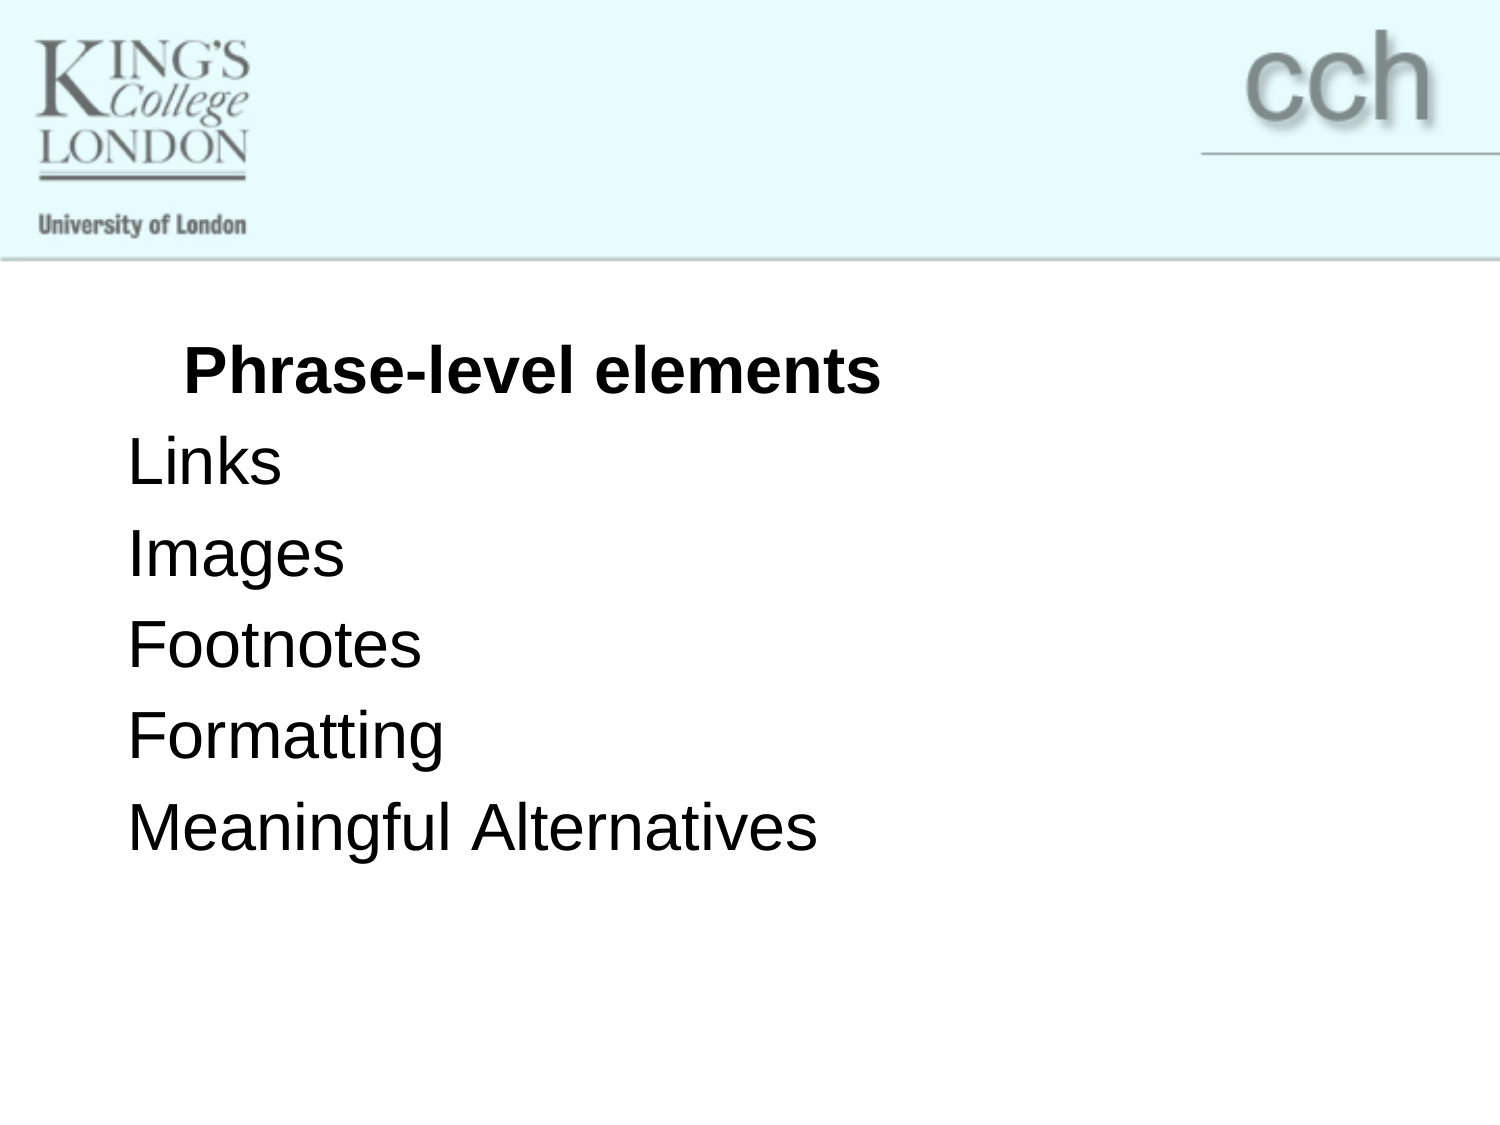

# Phrase-level elements
Links
Images
Footnotes
Formatting
Meaningful Alternatives